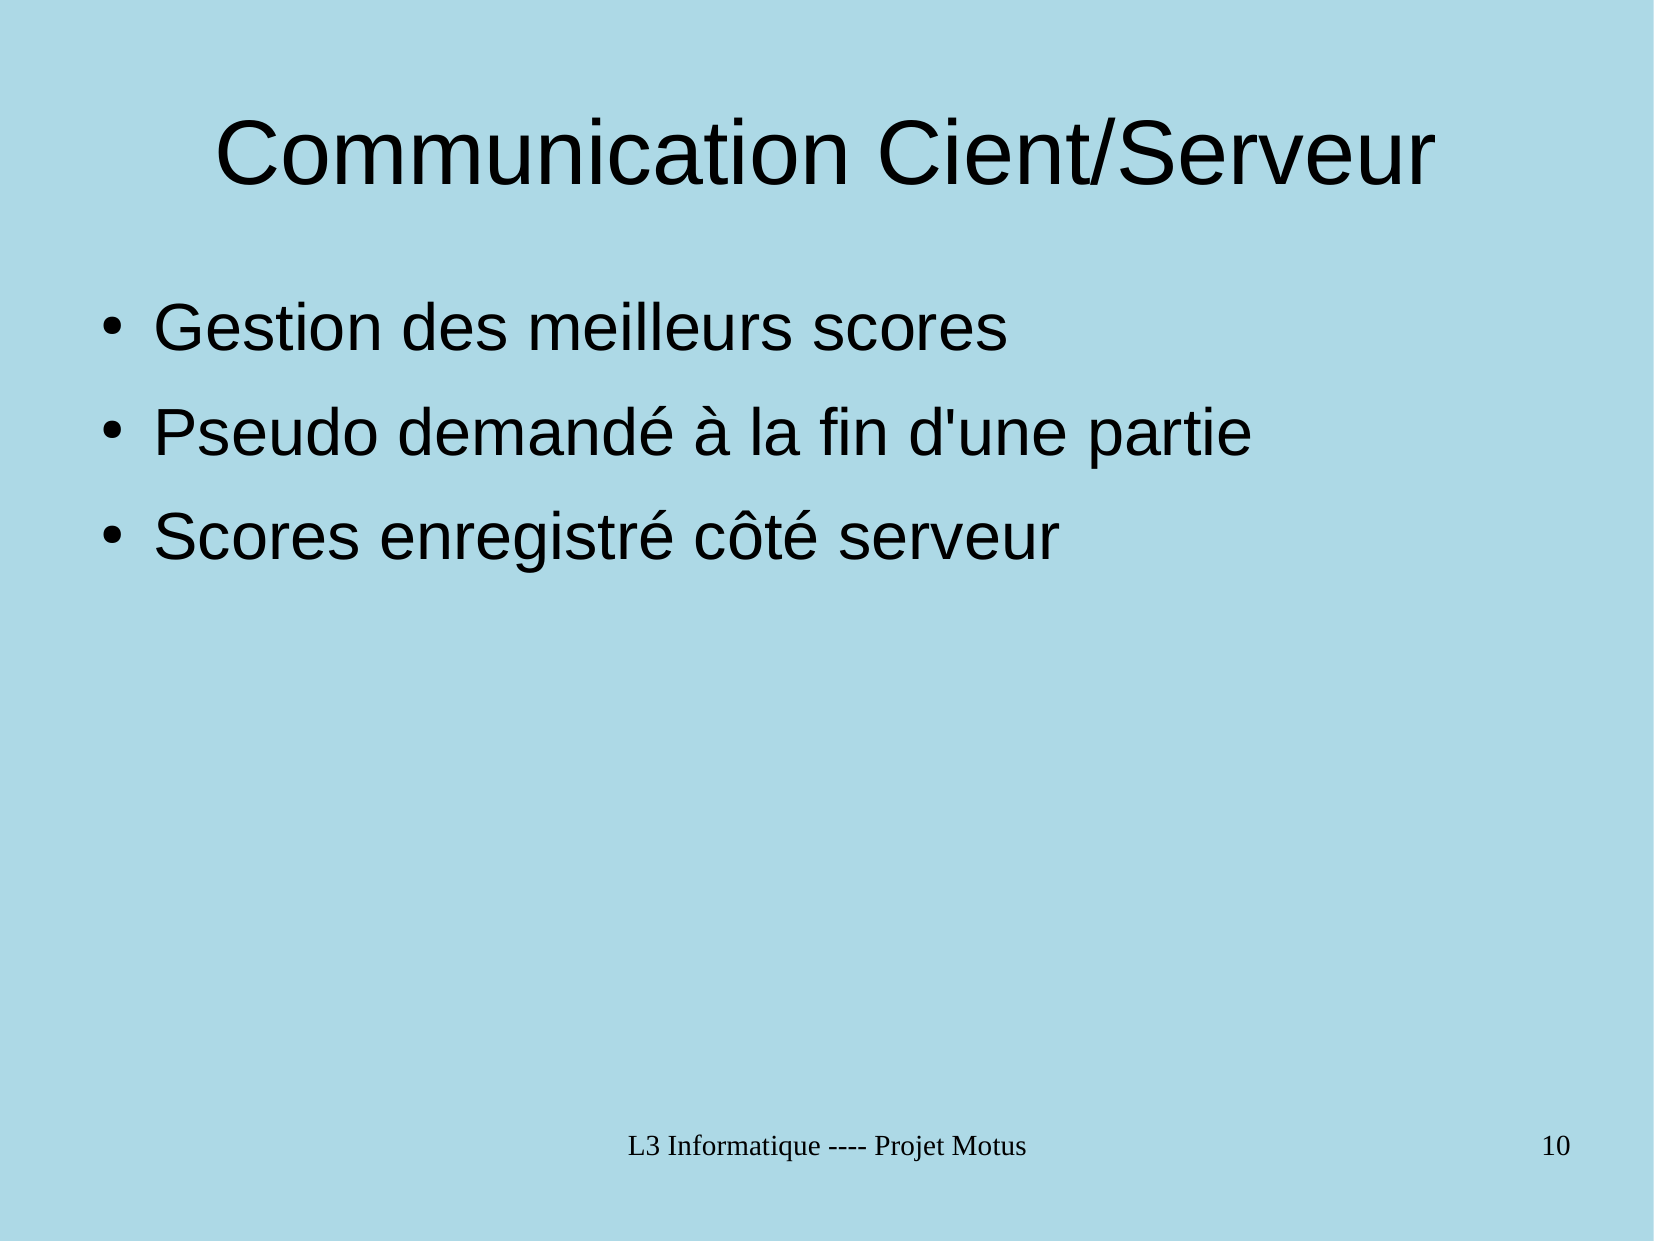

# Communication Cient/Serveur
Gestion des meilleurs scores
Pseudo demandé à la fin d'une partie
Scores enregistré côté serveur
L3 Informatique ---- Projet Motus
10